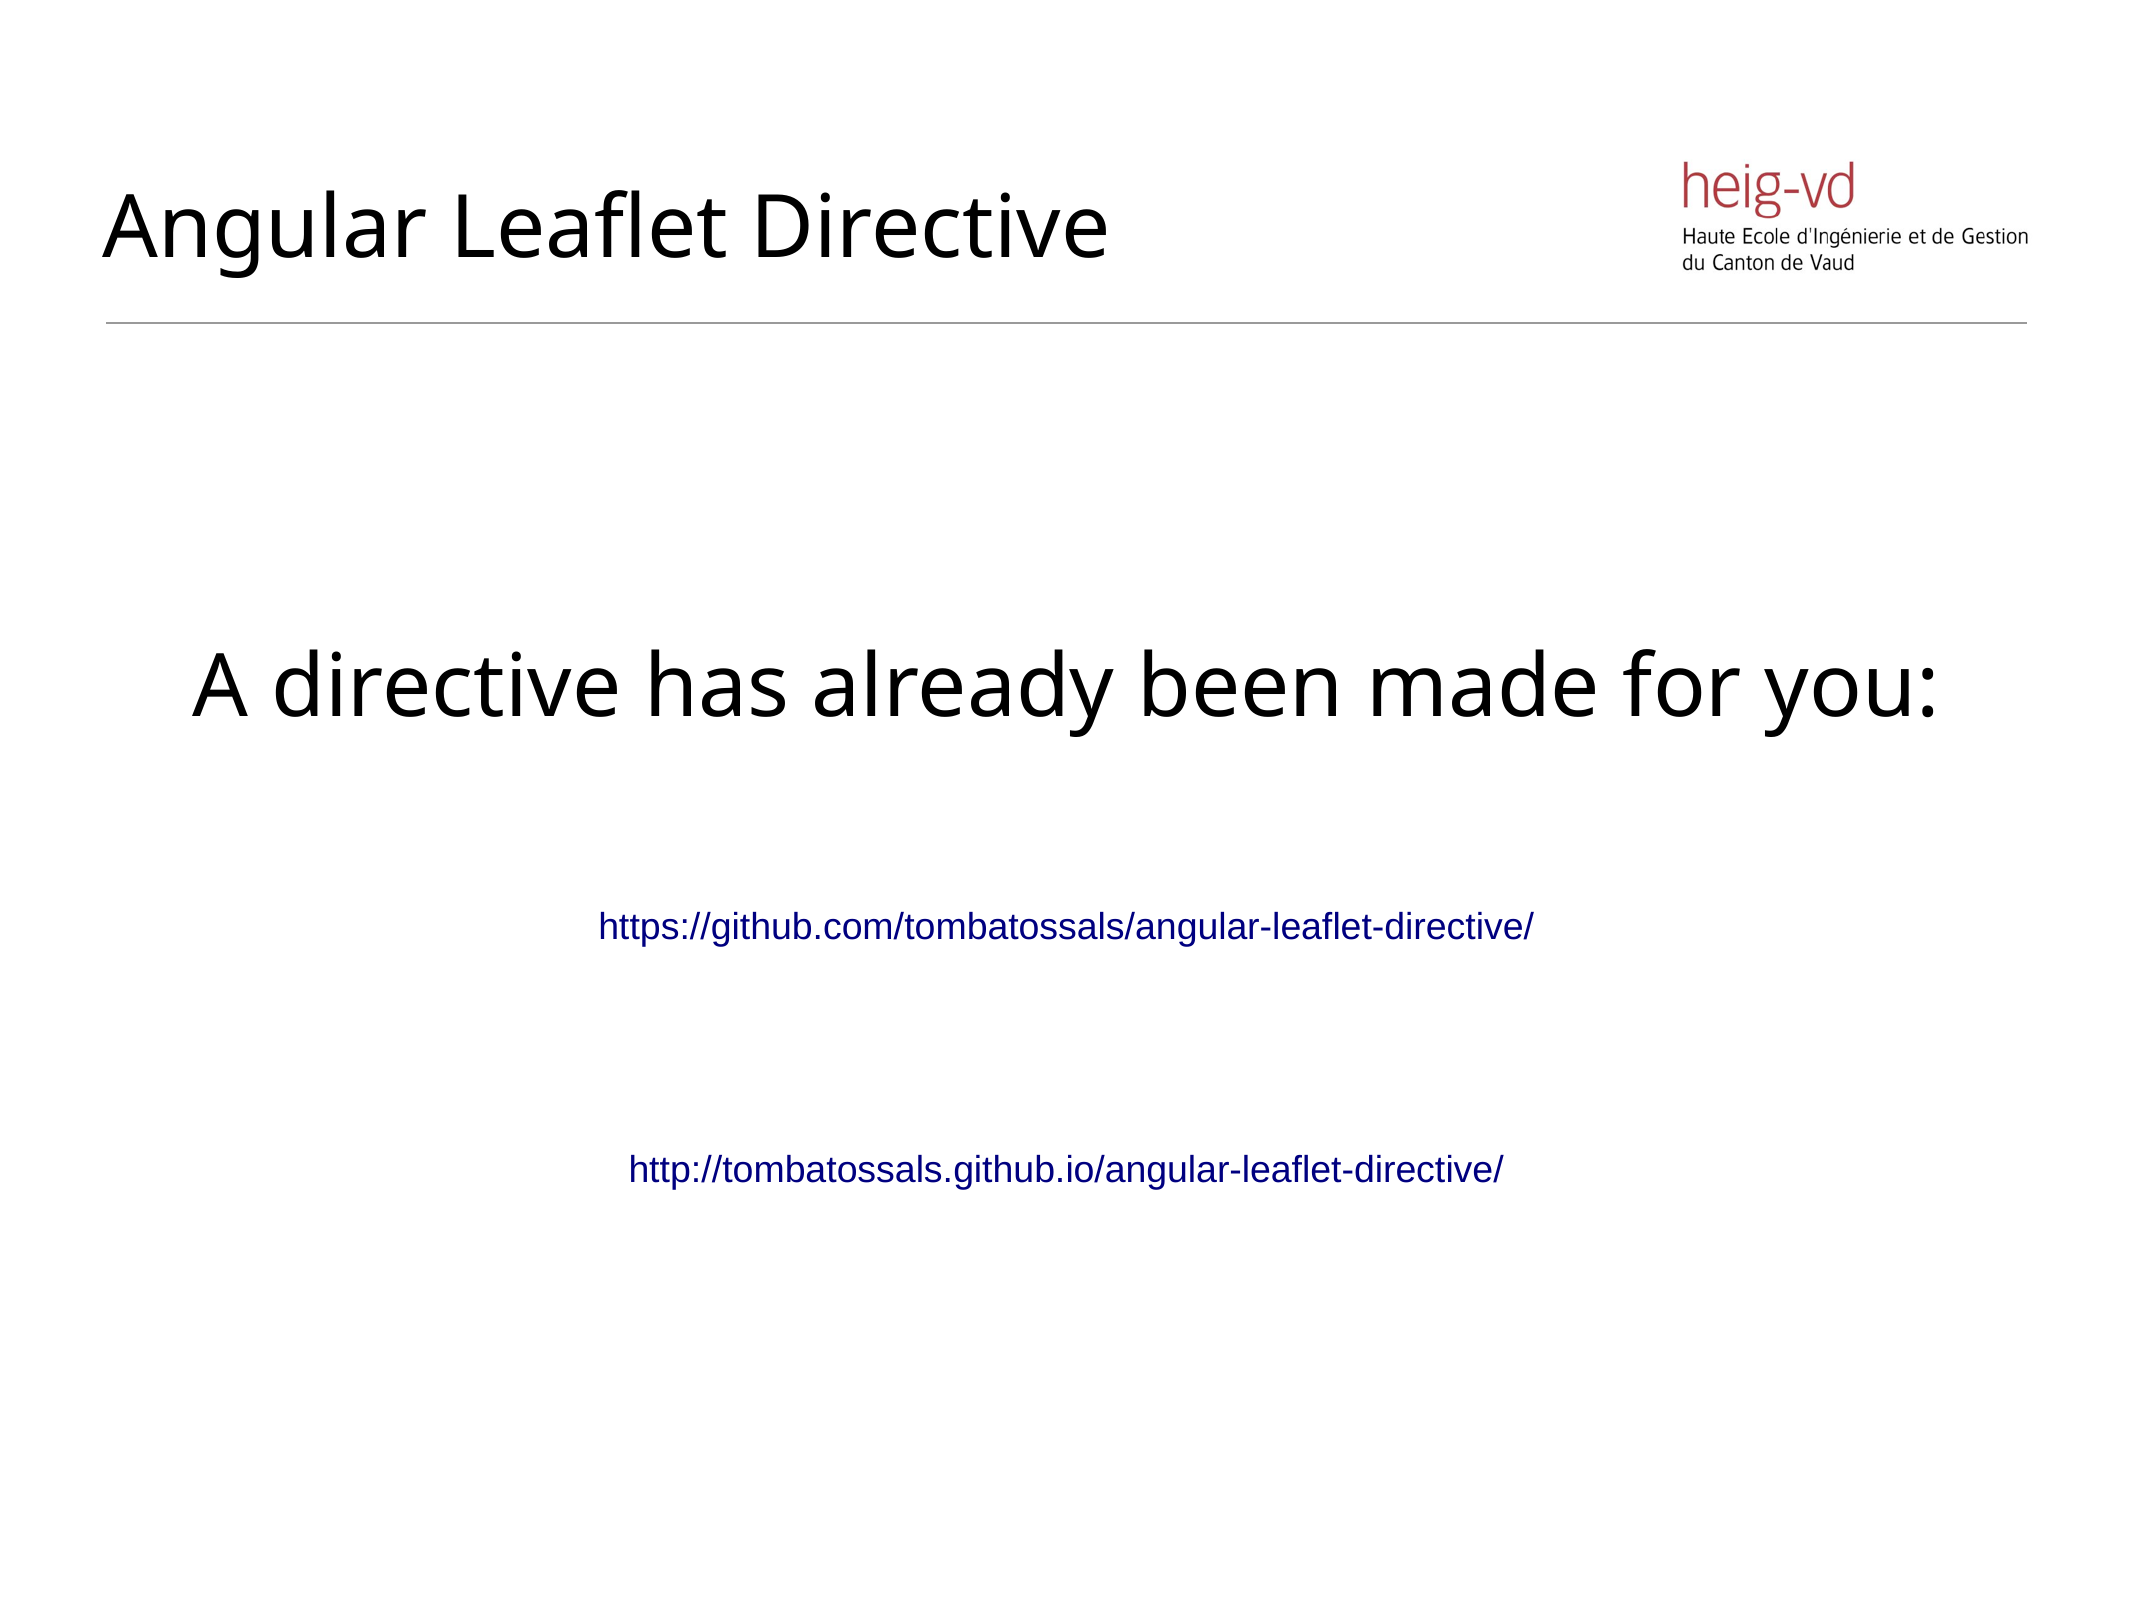

# Angular Leaflet Directive
A directive has already been made for you:
https://github.com/tombatossals/angular-leaflet-directive/
http://tombatossals.github.io/angular-leaflet-directive/